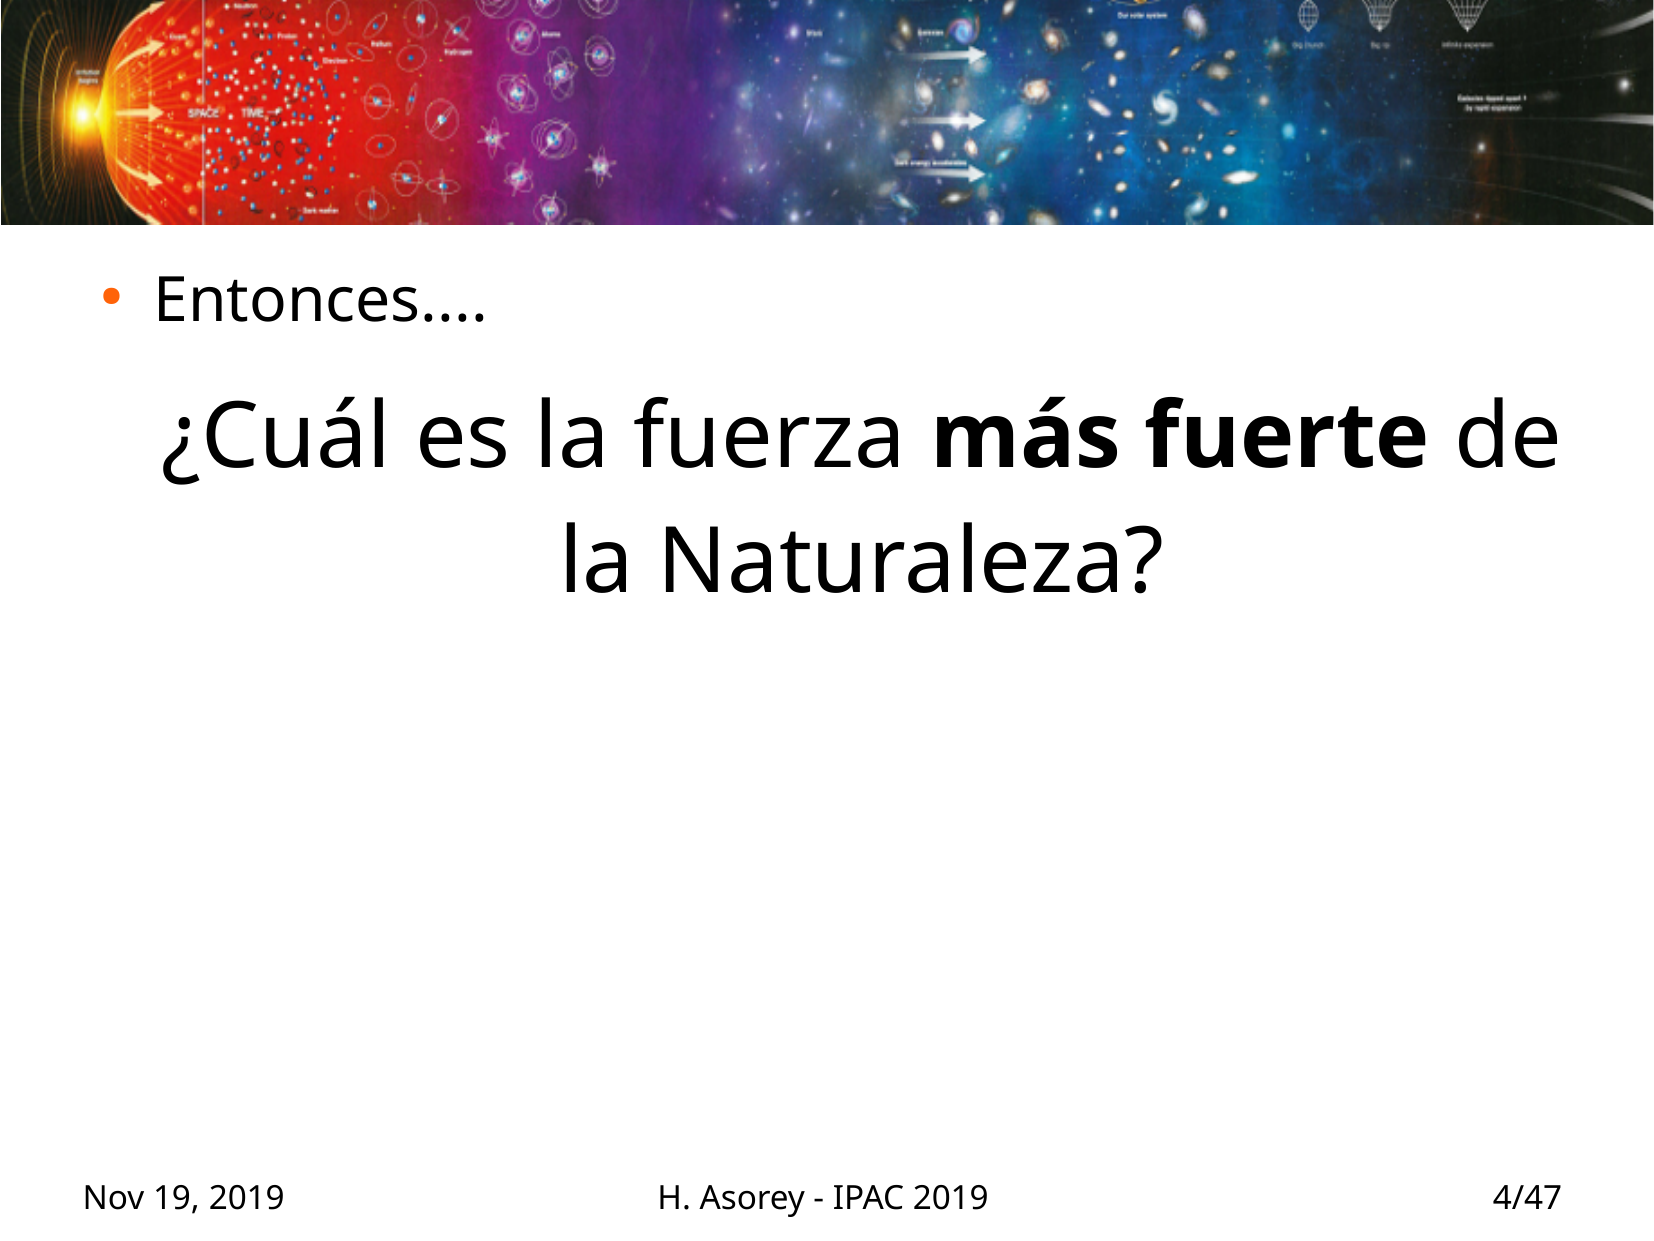

# Entonces....
¿Cuál es la fuerza más fuerte de la Naturaleza?
Nov 19, 2019
H. Asorey - IPAC 2019
4